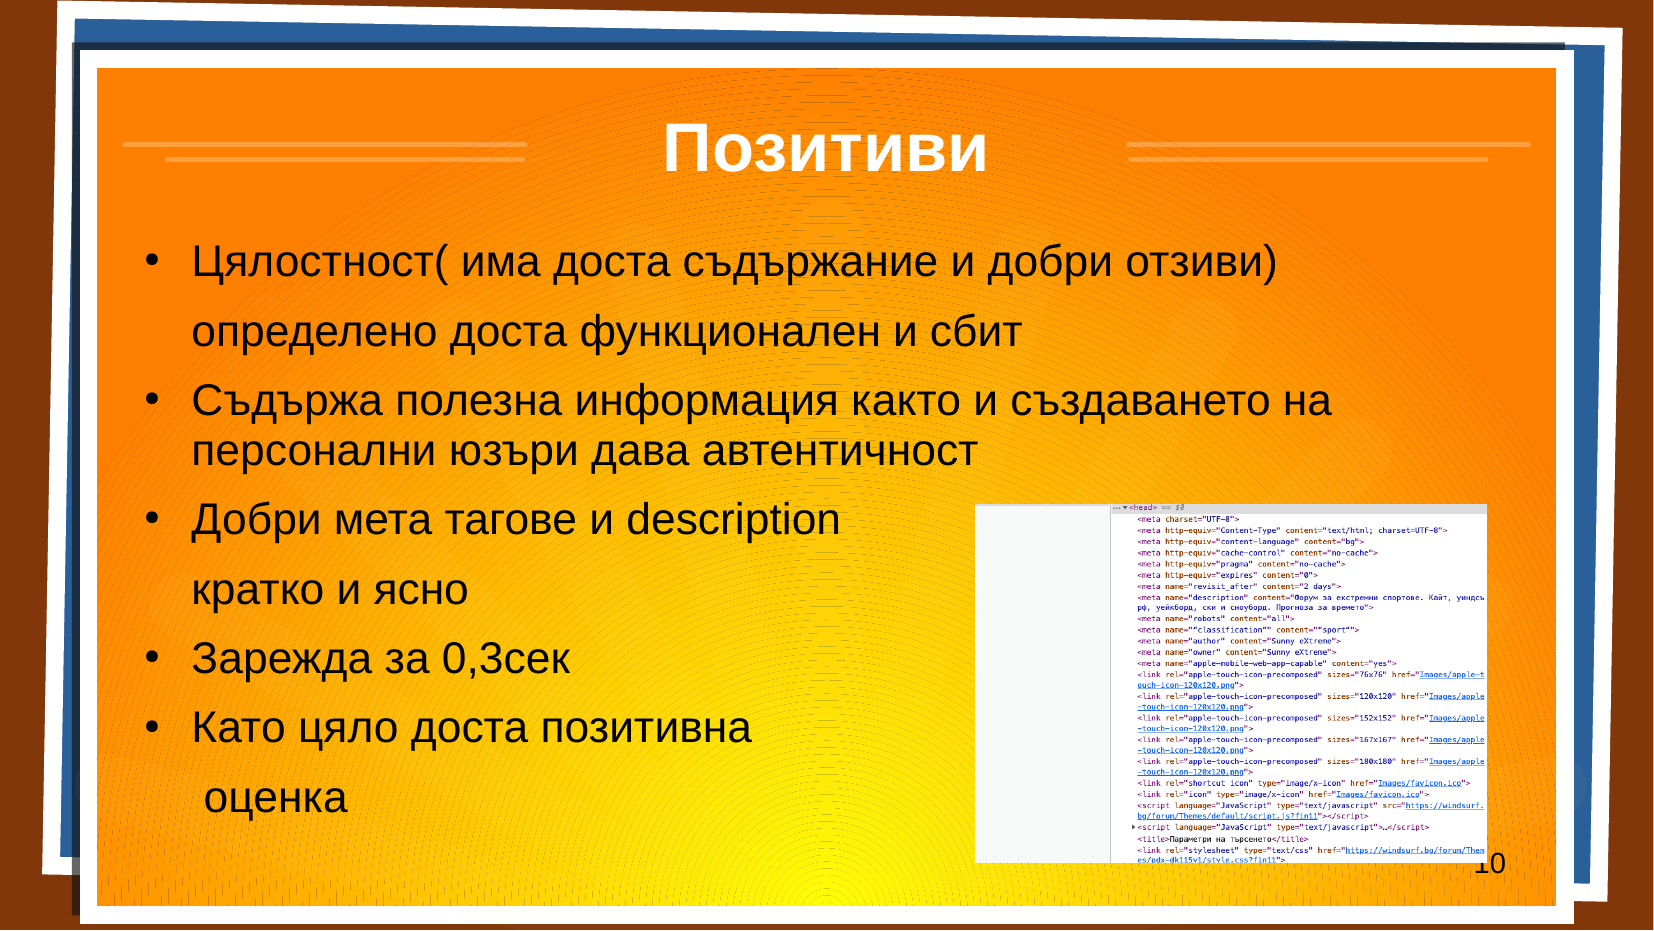

# Позитиви
Цялостност( има доста съдържание и добри отзиви)
определено доста функционален и сбит
Съдържа полезна информация както и създаването на персонални юзъри дава автентичност
Добри мета тагове и description
кратко и ясно
Зарежда за 0,3сек
Като цяло доста позитивна
 оценка
10